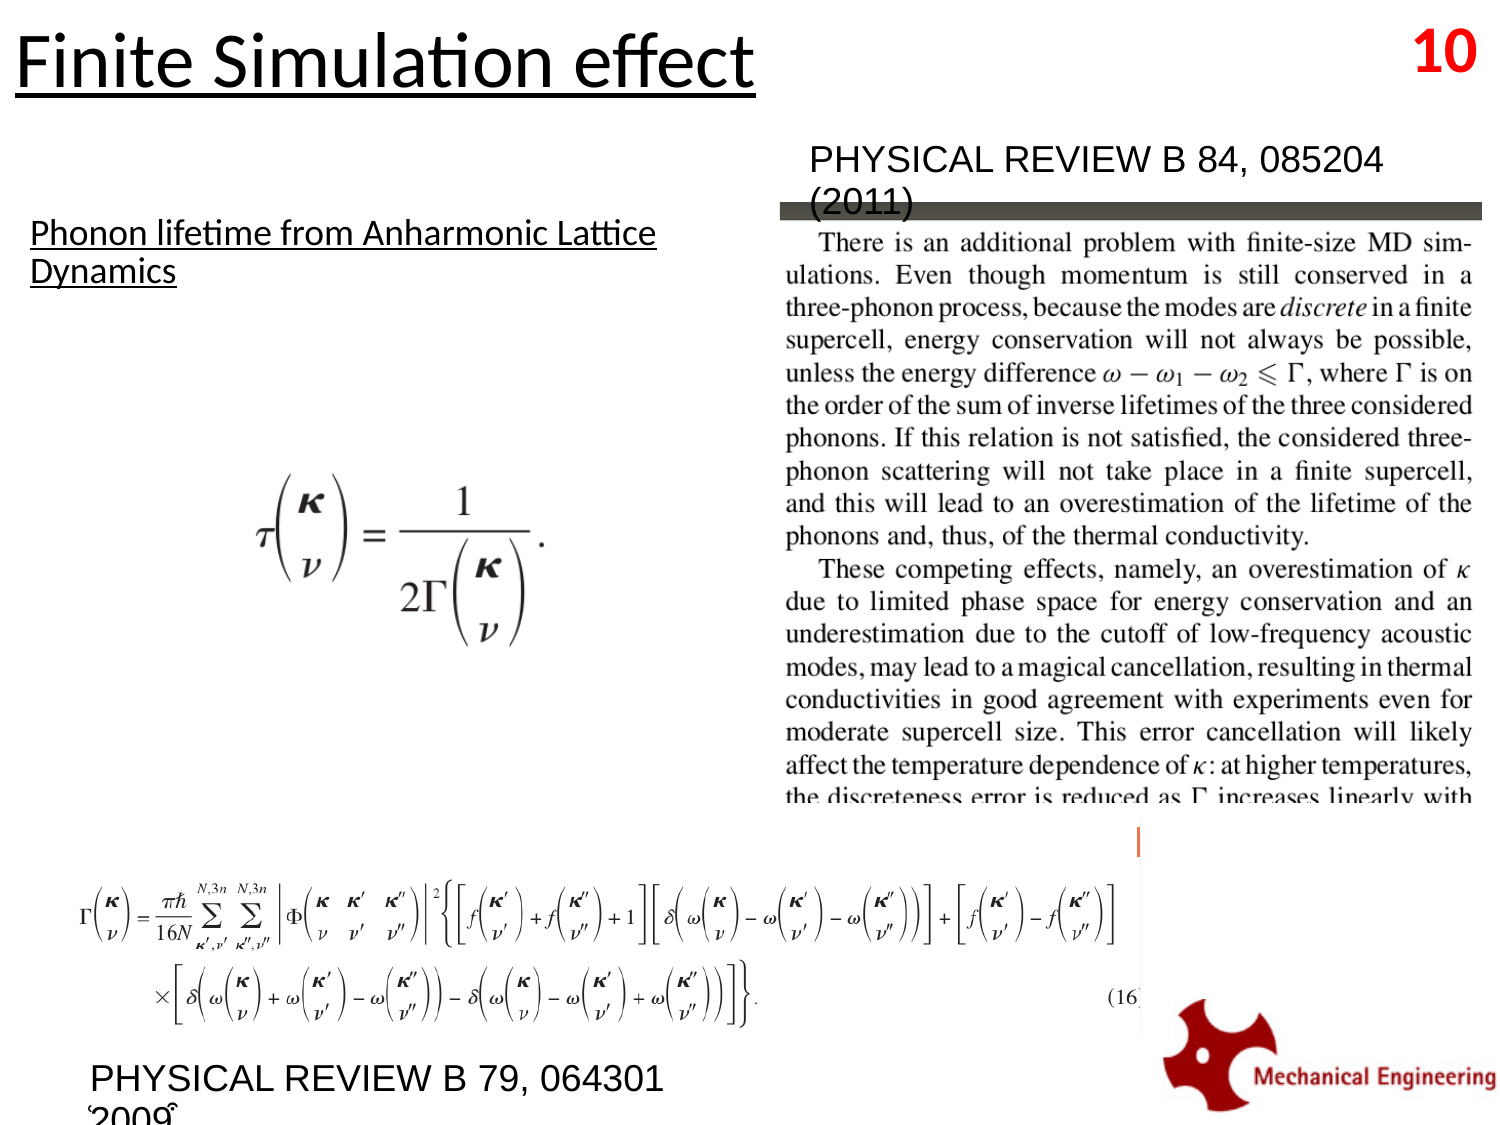

# Finite Simulation effect
10
PHYSICAL REVIEW B 84, 085204 (2011)
Phonon lifetime from Anharmonic Lattice Dynamics
PHYSICAL REVIEW B 79, 064301 ͑2009͒